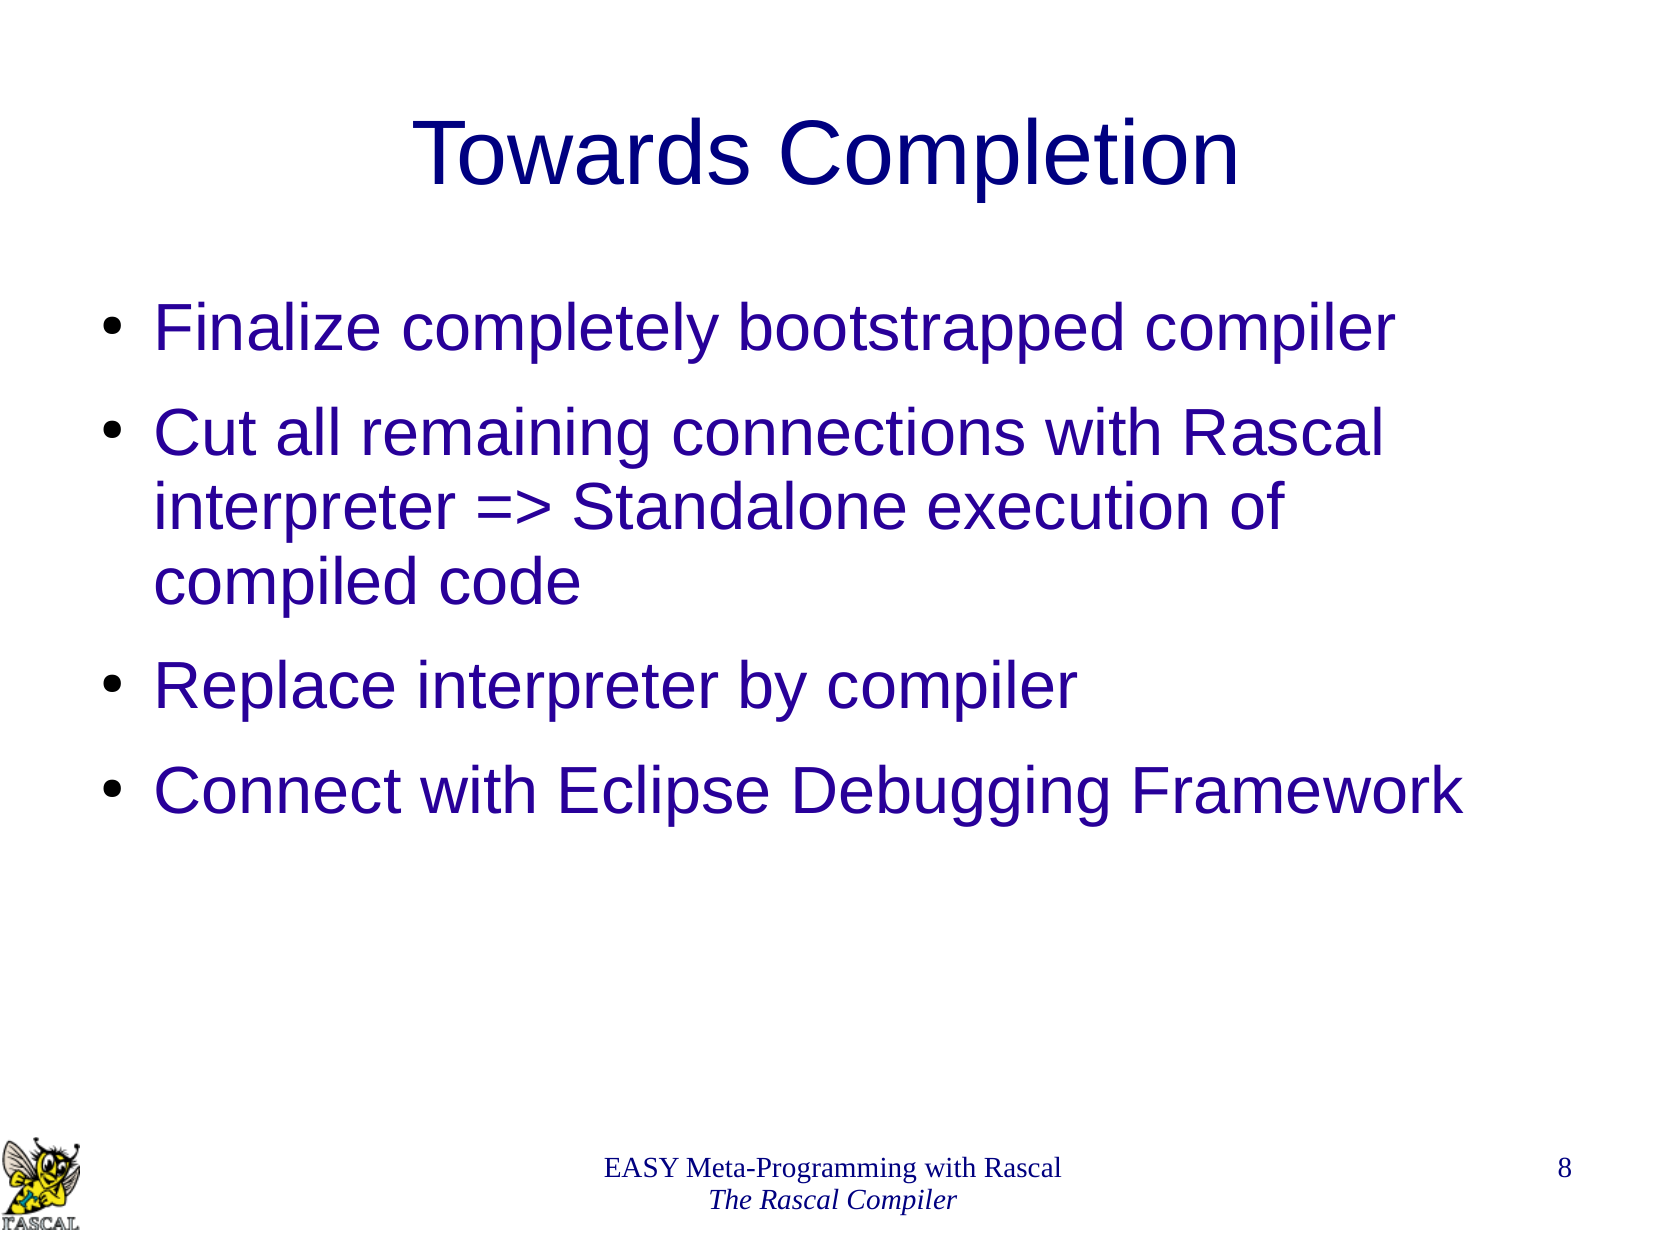

# Towards Completion
Finalize completely bootstrapped compiler
Cut all remaining connections with Rascal interpreter => Standalone execution of compiled code
Replace interpreter by compiler
Connect with Eclipse Debugging Framework
8